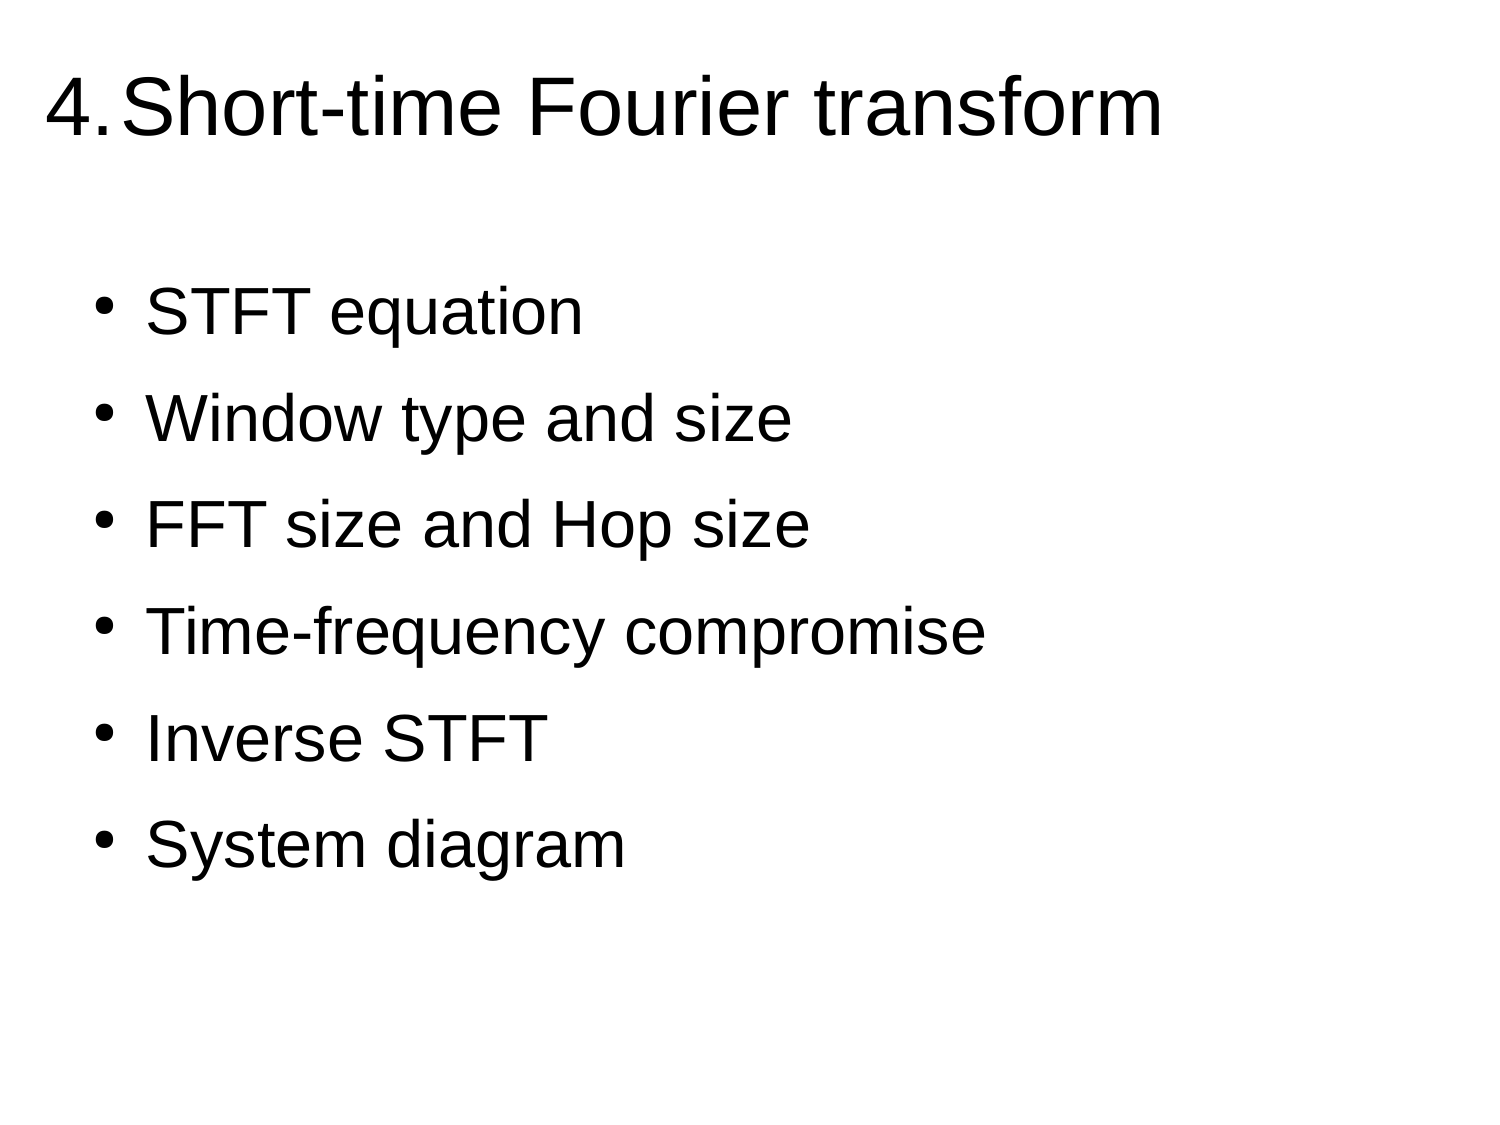

# 4.	Short-time Fourier transform
STFT equation
Window type and size
FFT size and Hop size
Time-frequency compromise
Inverse STFT
System diagram